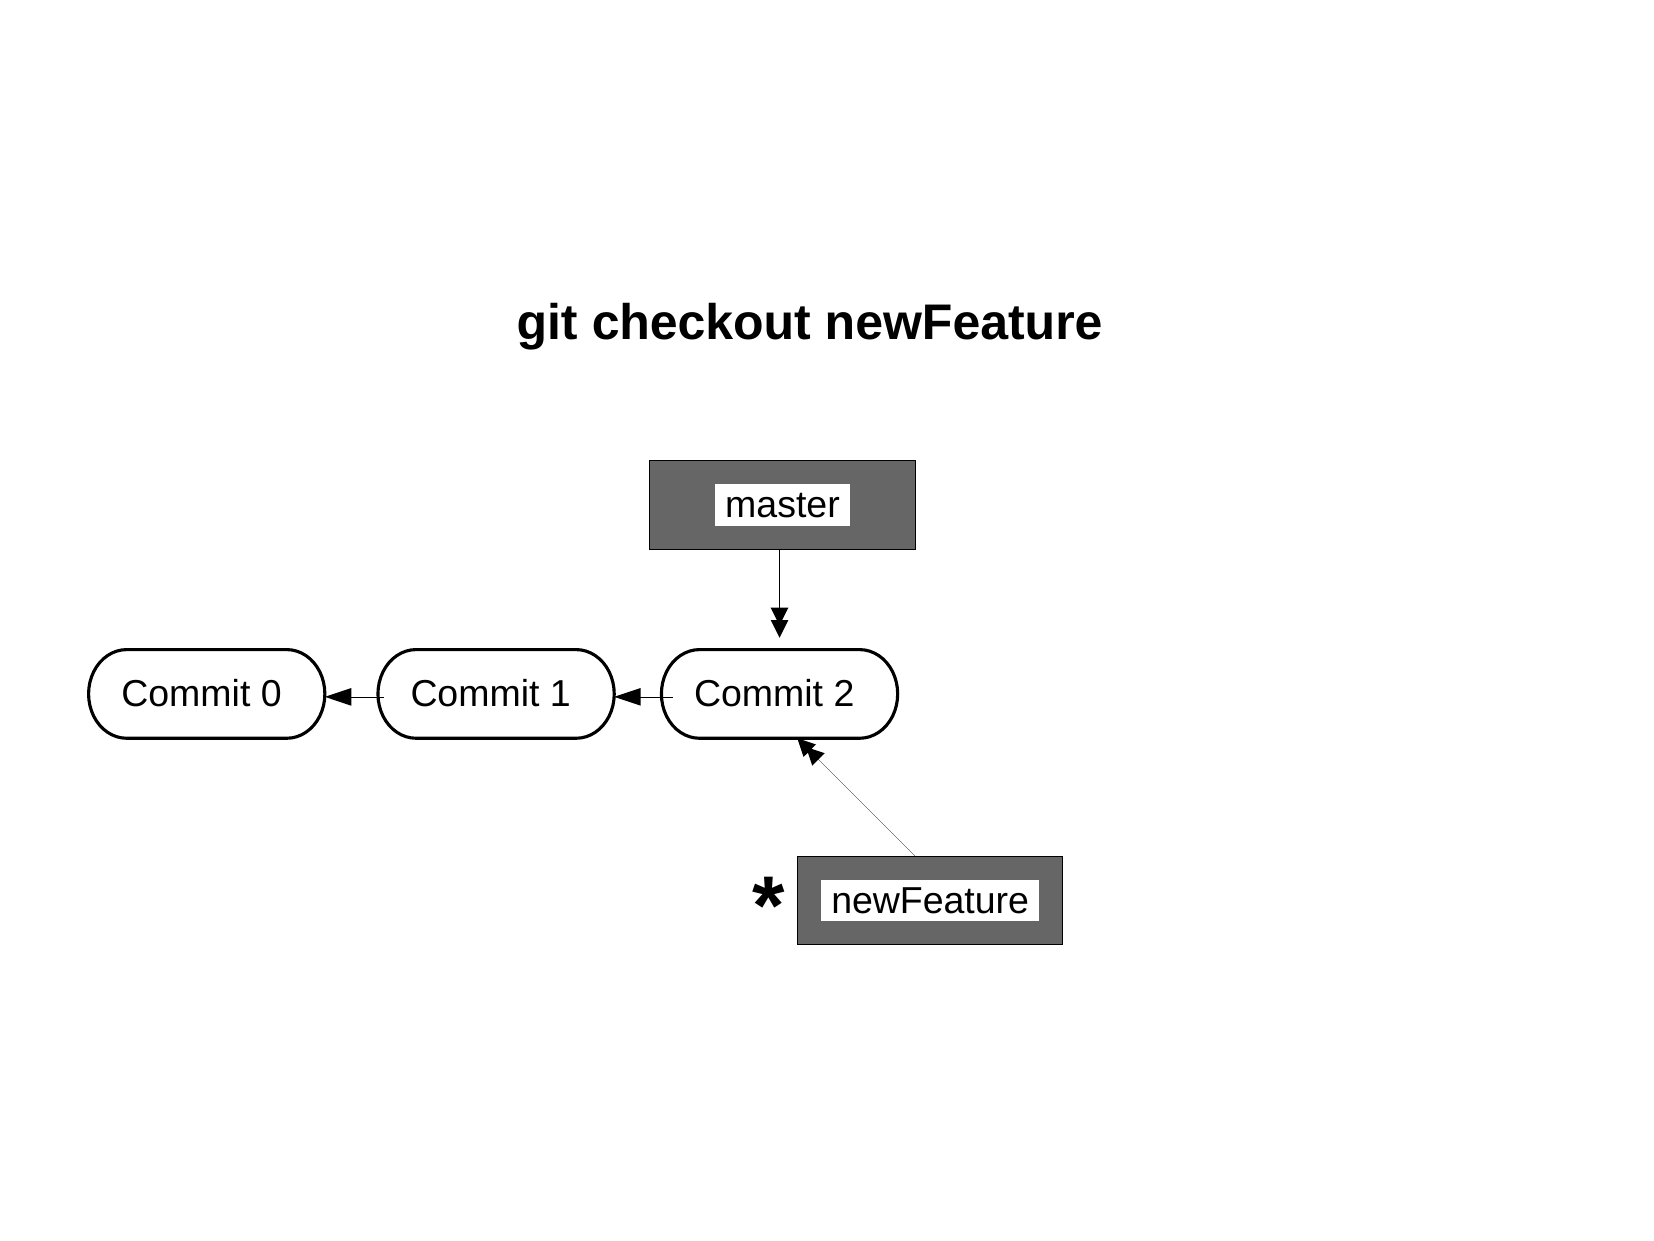

git checkout newFeature
 master
Commit 0
Commit 1
Commit 2
*
 newFeature